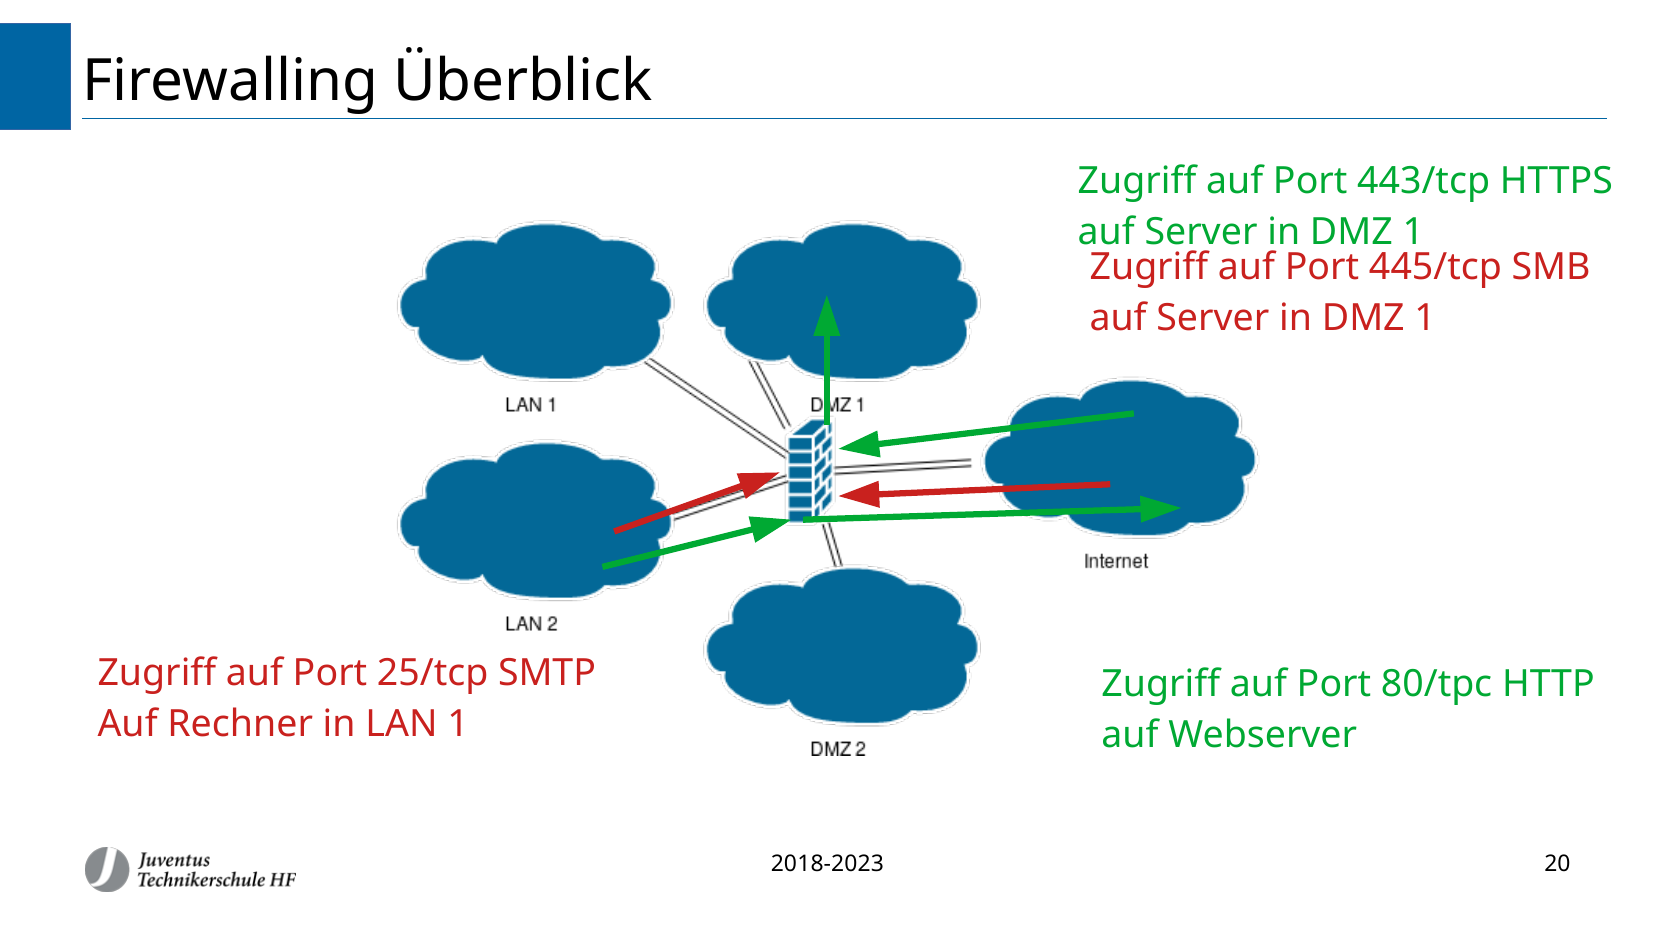

# Firewalling Überblick
Zugriff auf Port 443/tcp HTTPS
auf Server in DMZ 1
Zugriff auf Port 445/tcp SMB
auf Server in DMZ 1
Zugriff auf Port 25/tcp SMTP
Auf Rechner in LAN 1
Zugriff auf Port 80/tpc HTTP
auf Webserver
2018-2023
20